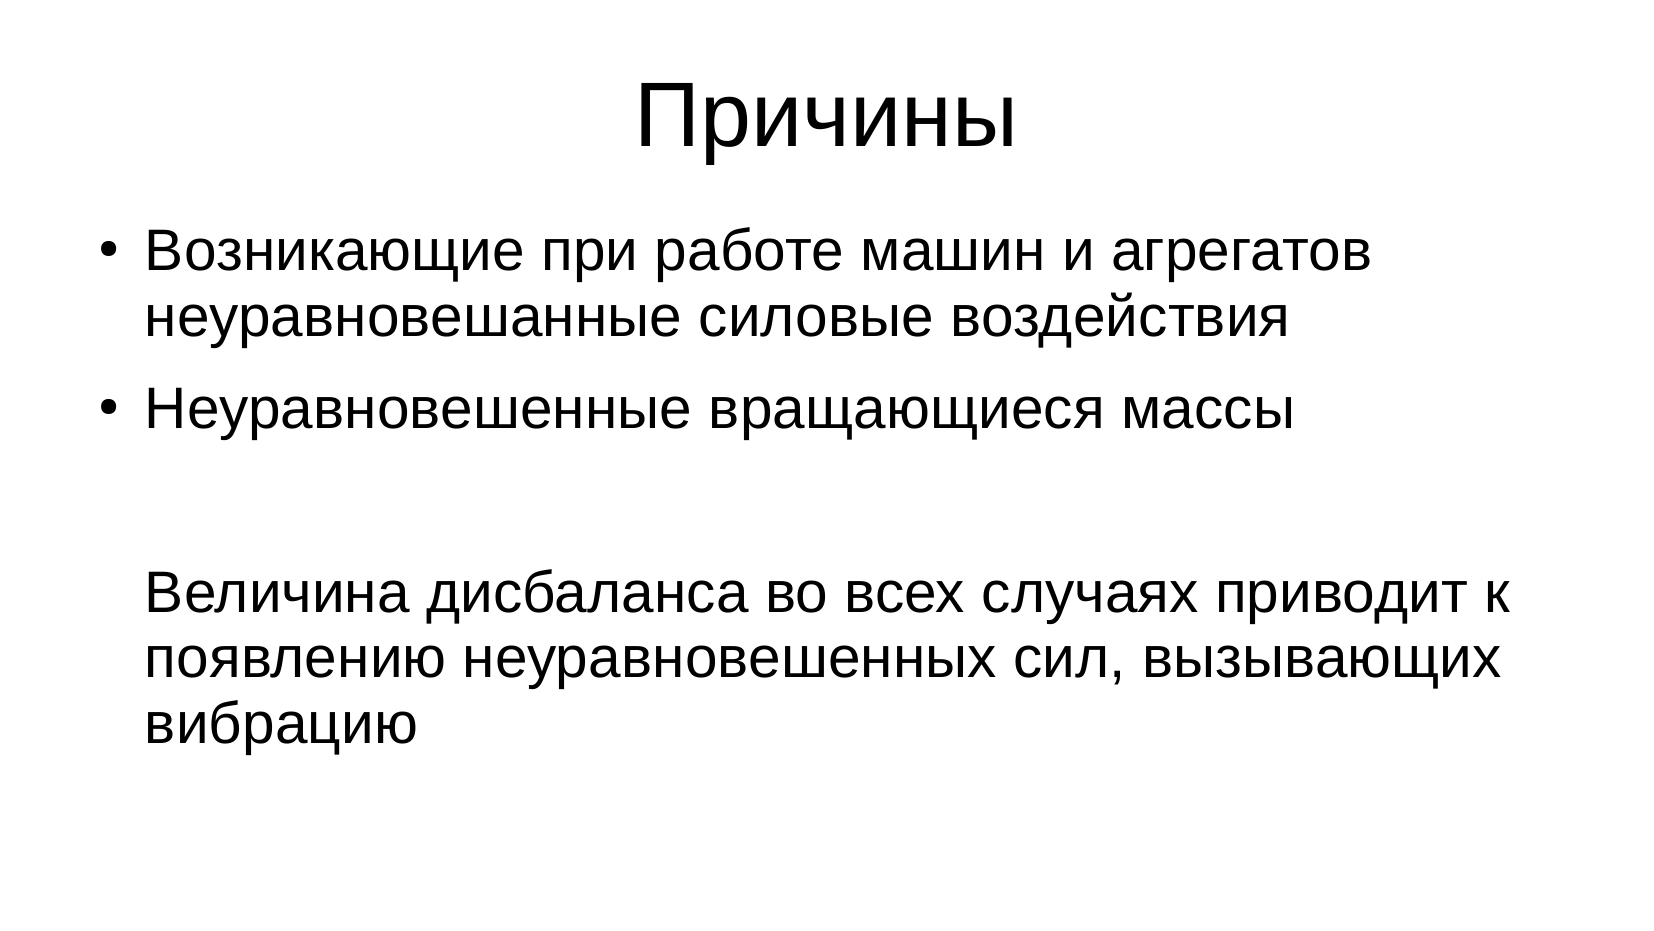

# Причины
Возникающие при работе машин и агрегатов неуравновешанные силовые воздействия
Неуравновешенные вращающиеся массы
Величина дисбаланса во всех случаях приводит к появлению неуравновешенных сил, вызывающих вибрацию